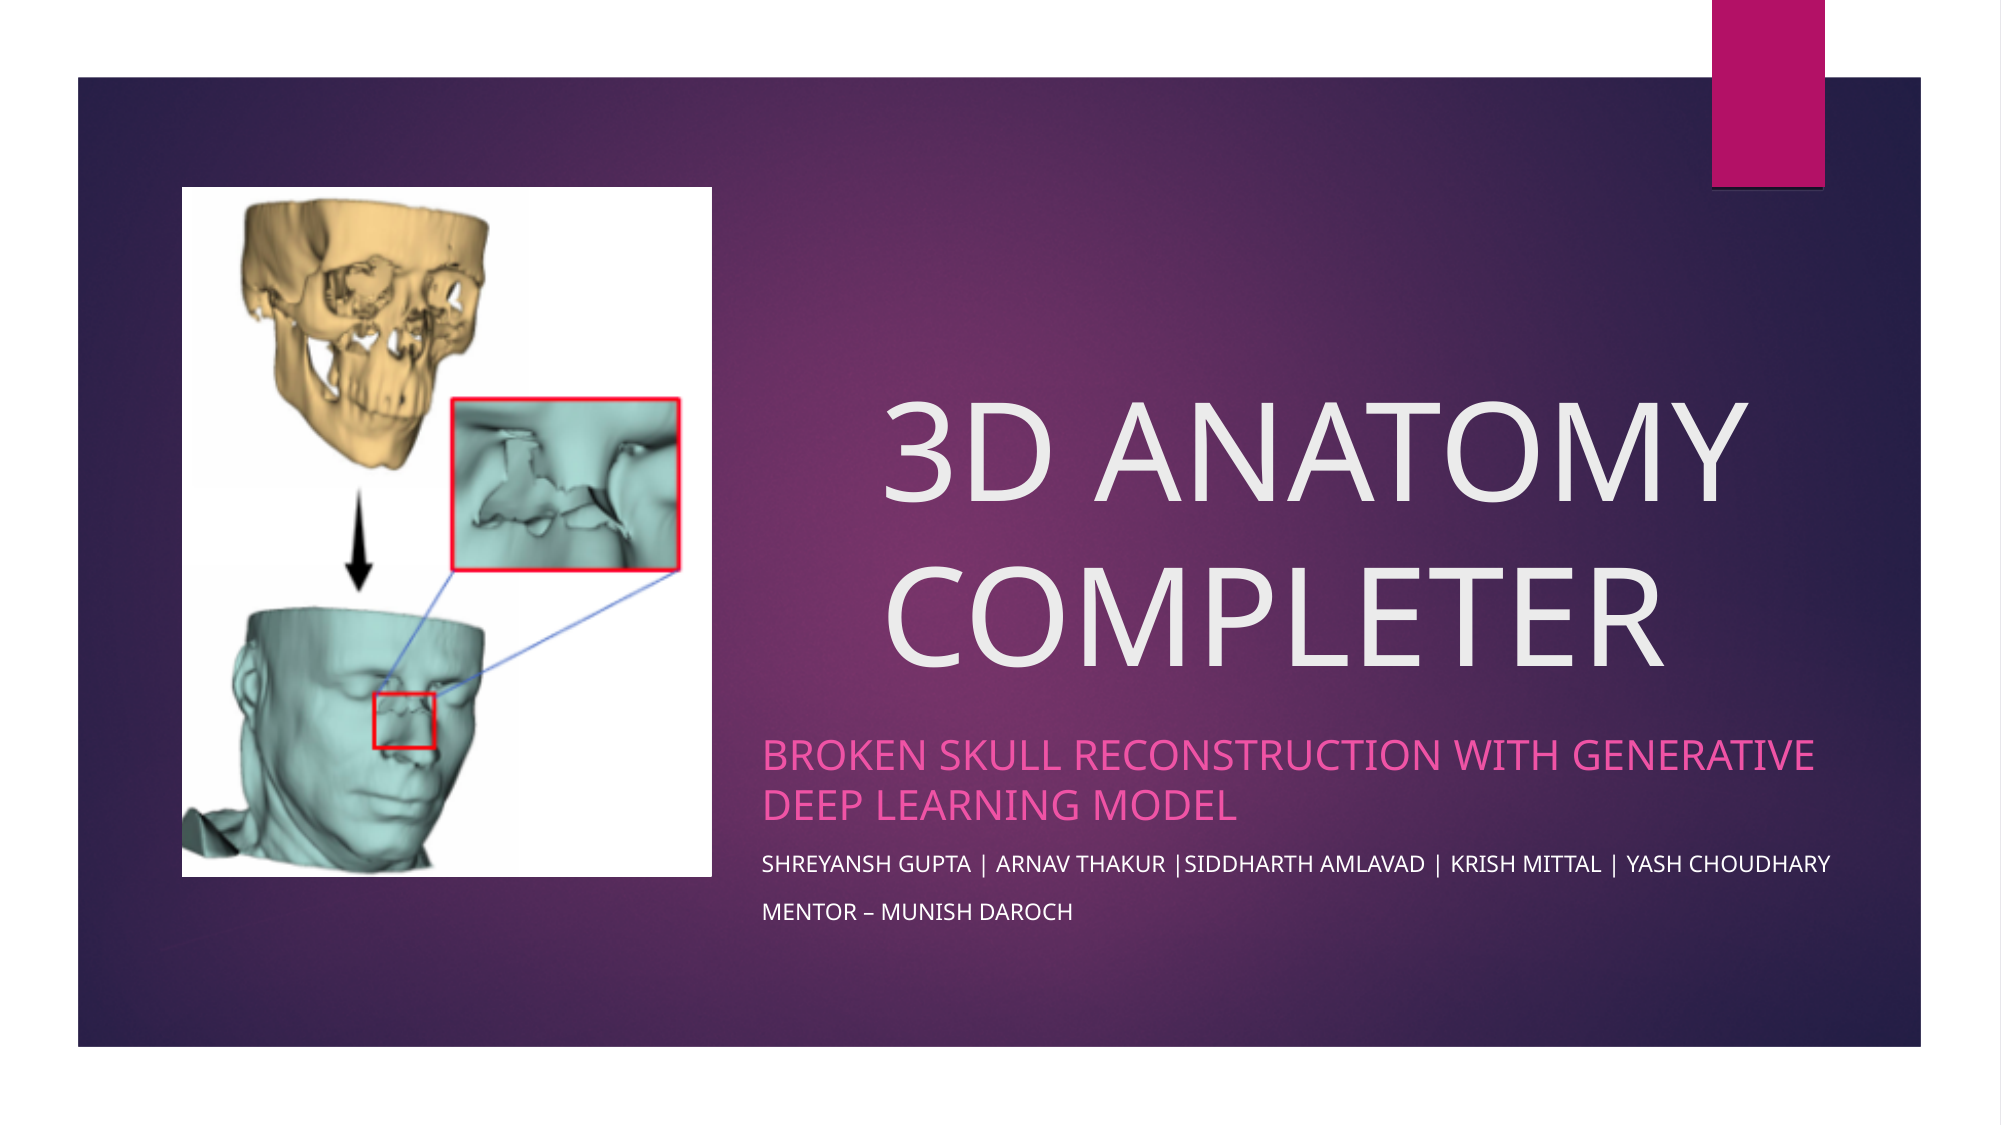

# 3D ANATOMY COMPLETER
Broken skull reconstruction with generative deep learning model
Shreyansh gupta | Arnav Thakur |Siddharth Amlavad | Krish Mittal | Yash Choudhary
Mentor – Munish daroch